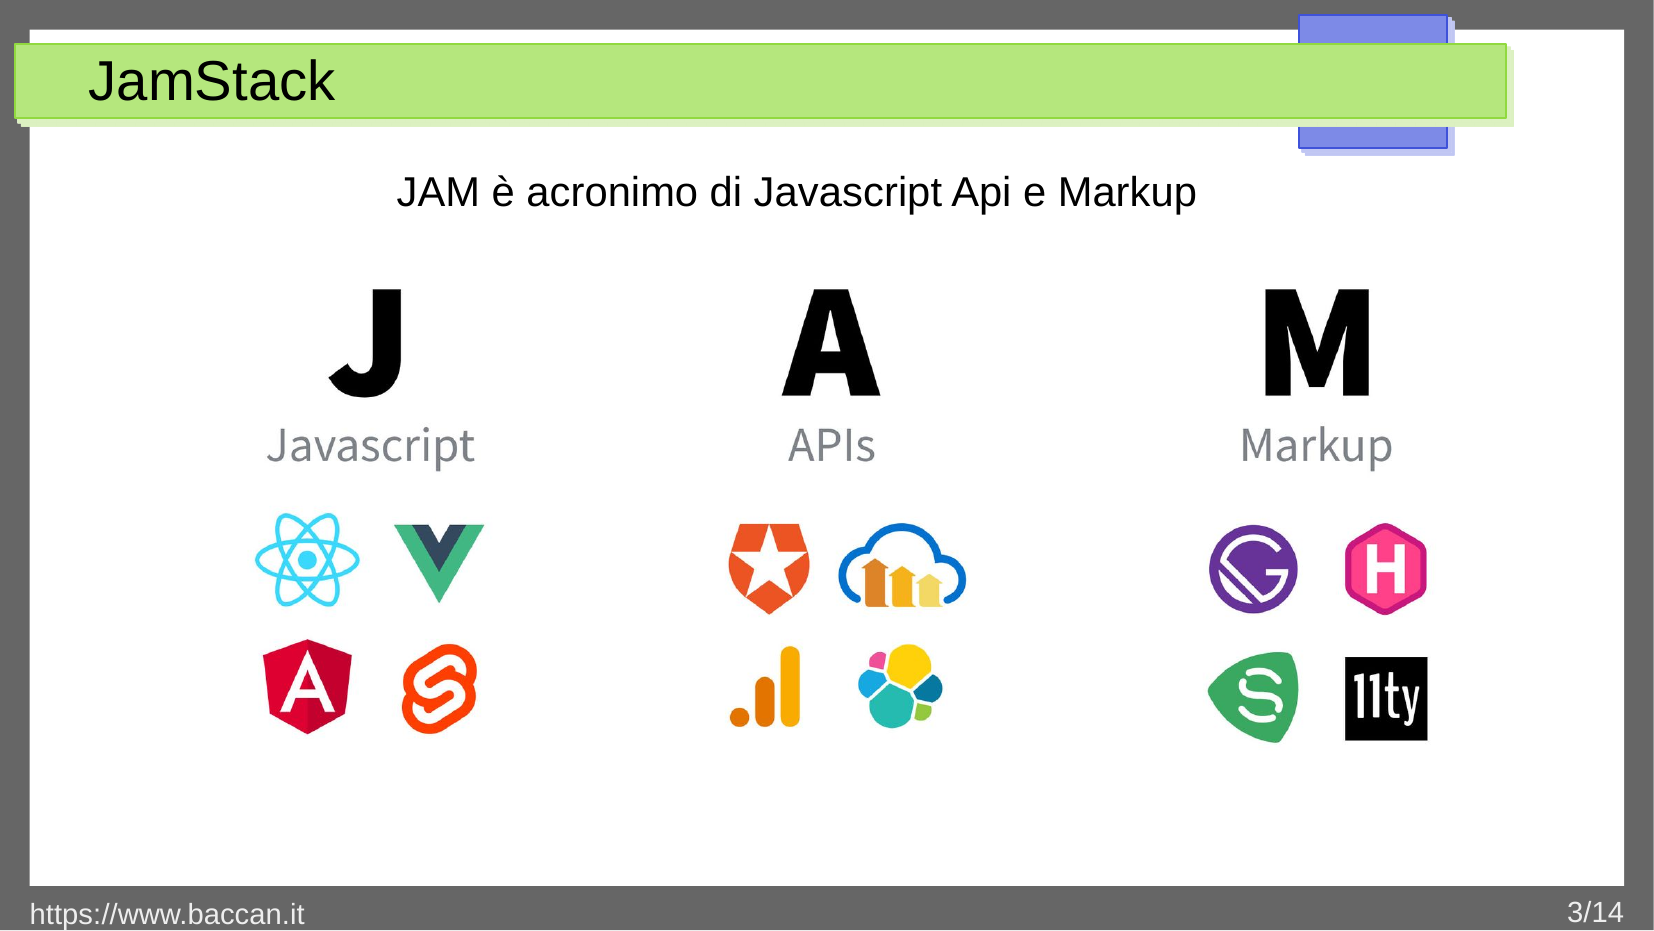

# JamStack
JAM è acronimo di Javascript Api e Markup
3
https://www.baccan.it